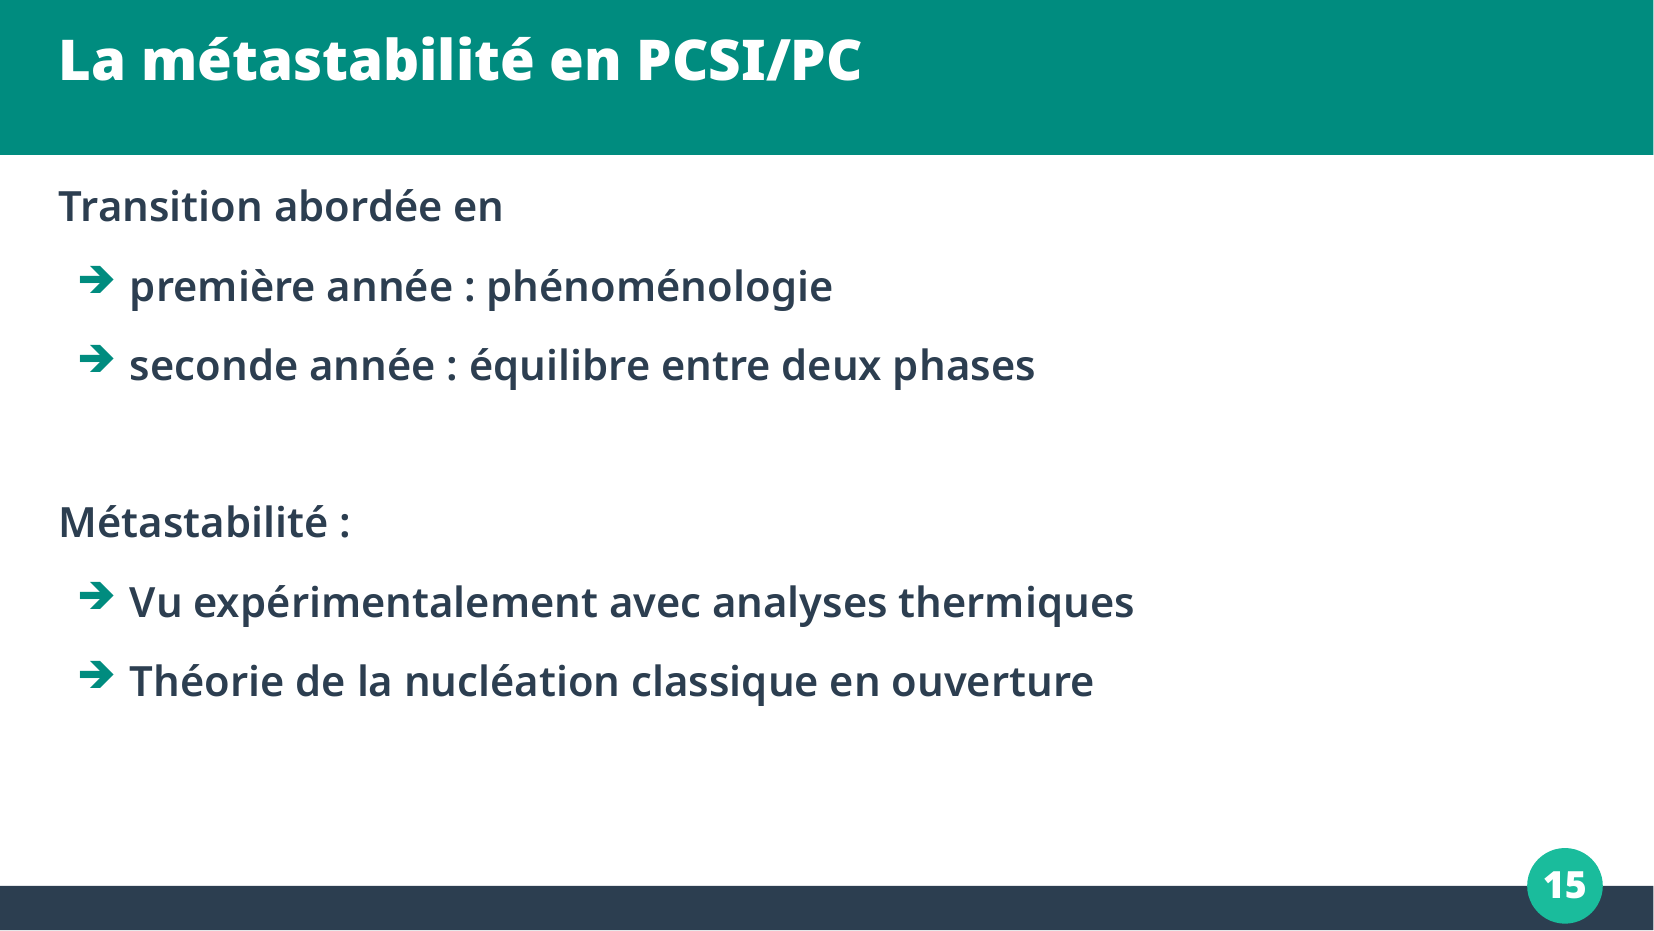

# La métastabilité en PCSI/PC
Transition abordée en
première année : phénoménologie
seconde année : équilibre entre deux phases
Métastabilité :
Vu expérimentalement avec analyses thermiques
Théorie de la nucléation classique en ouverture